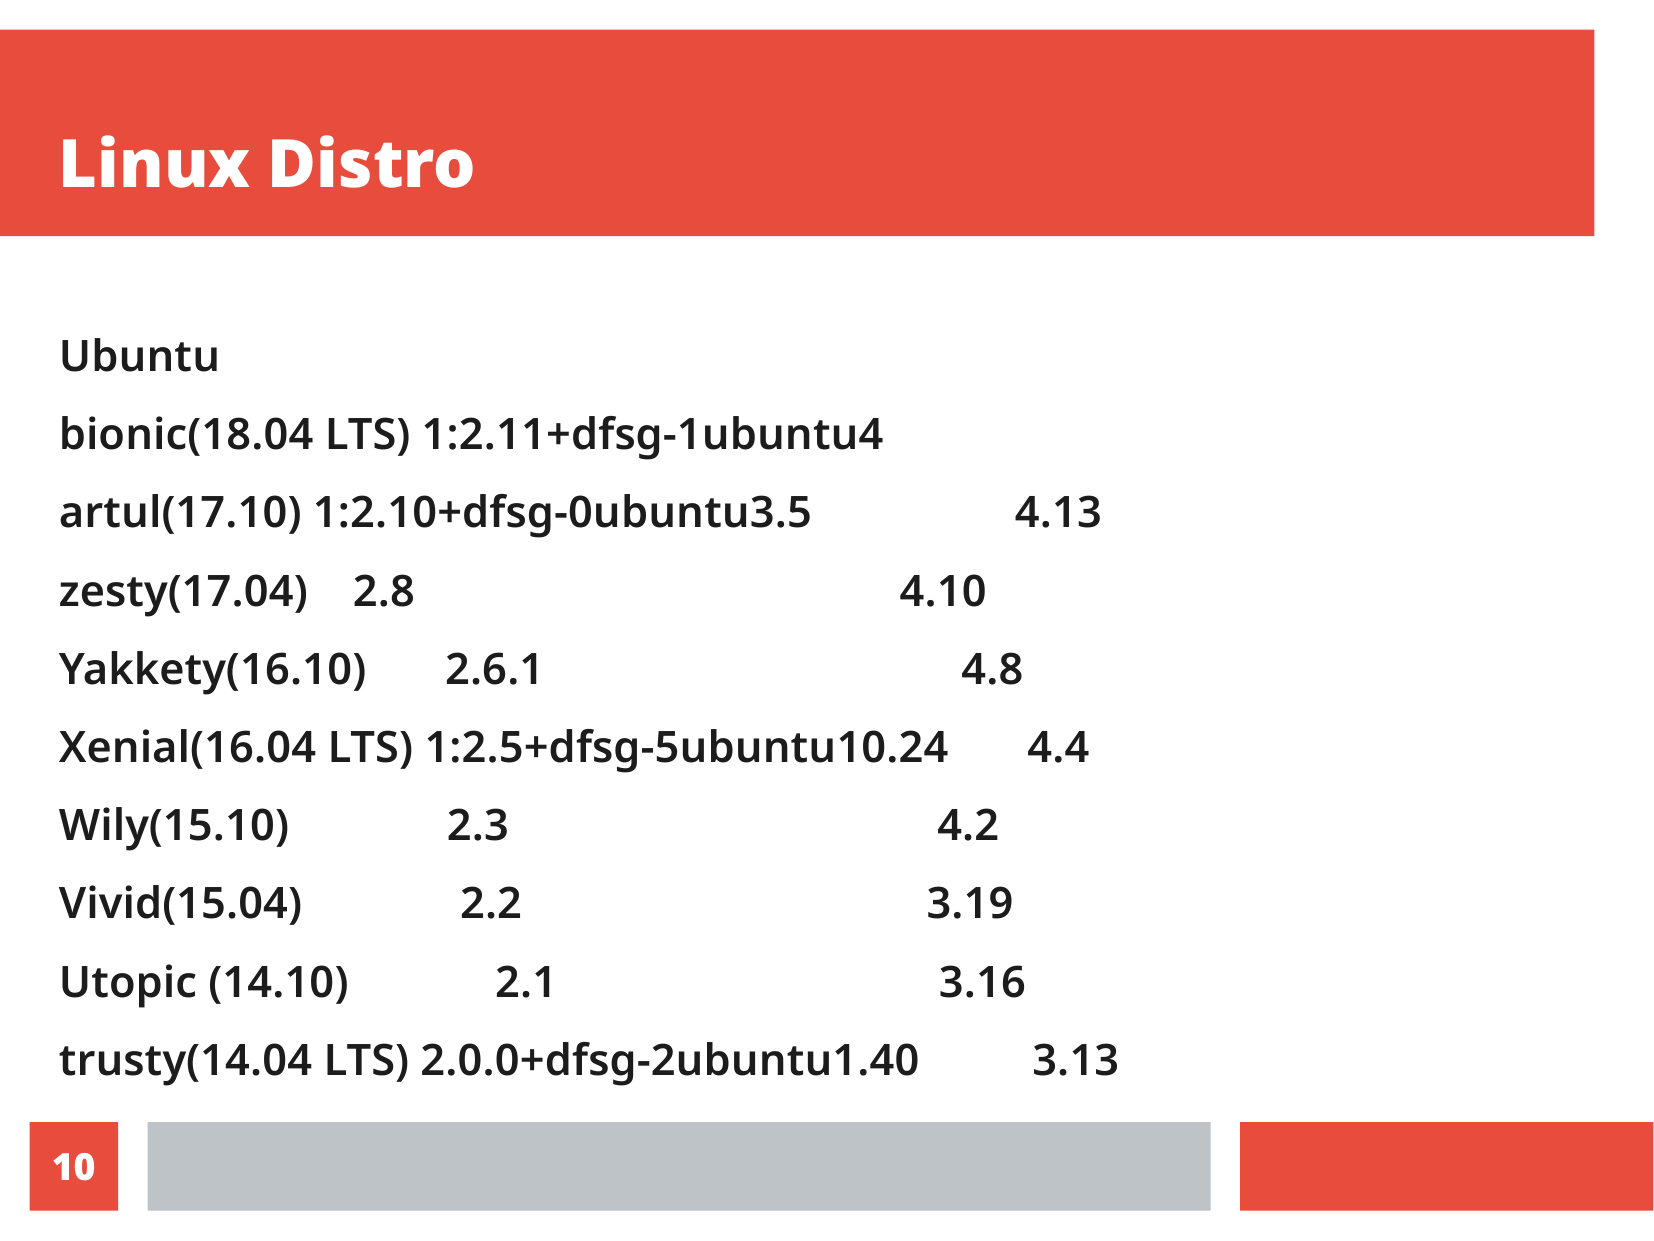

# Linux Distro
Ubuntu
bionic(18.04 LTS) 1:2.11+dfsg-1ubuntu4
artul(17.10) 1:2.10+dfsg-0ubuntu3.5 4.13
zesty(17.04) 2.8 4.10
Yakkety(16.10) 2.6.1 4.8
Xenial(16.04 LTS) 1:2.5+dfsg-5ubuntu10.24 4.4
Wily(15.10) 2.3 4.2
Vivid(15.04) 2.2 3.19
Utopic (14.10) 2.1 3.16
trusty(14.04 LTS) 2.0.0+dfsg-2ubuntu1.40 3.13
10